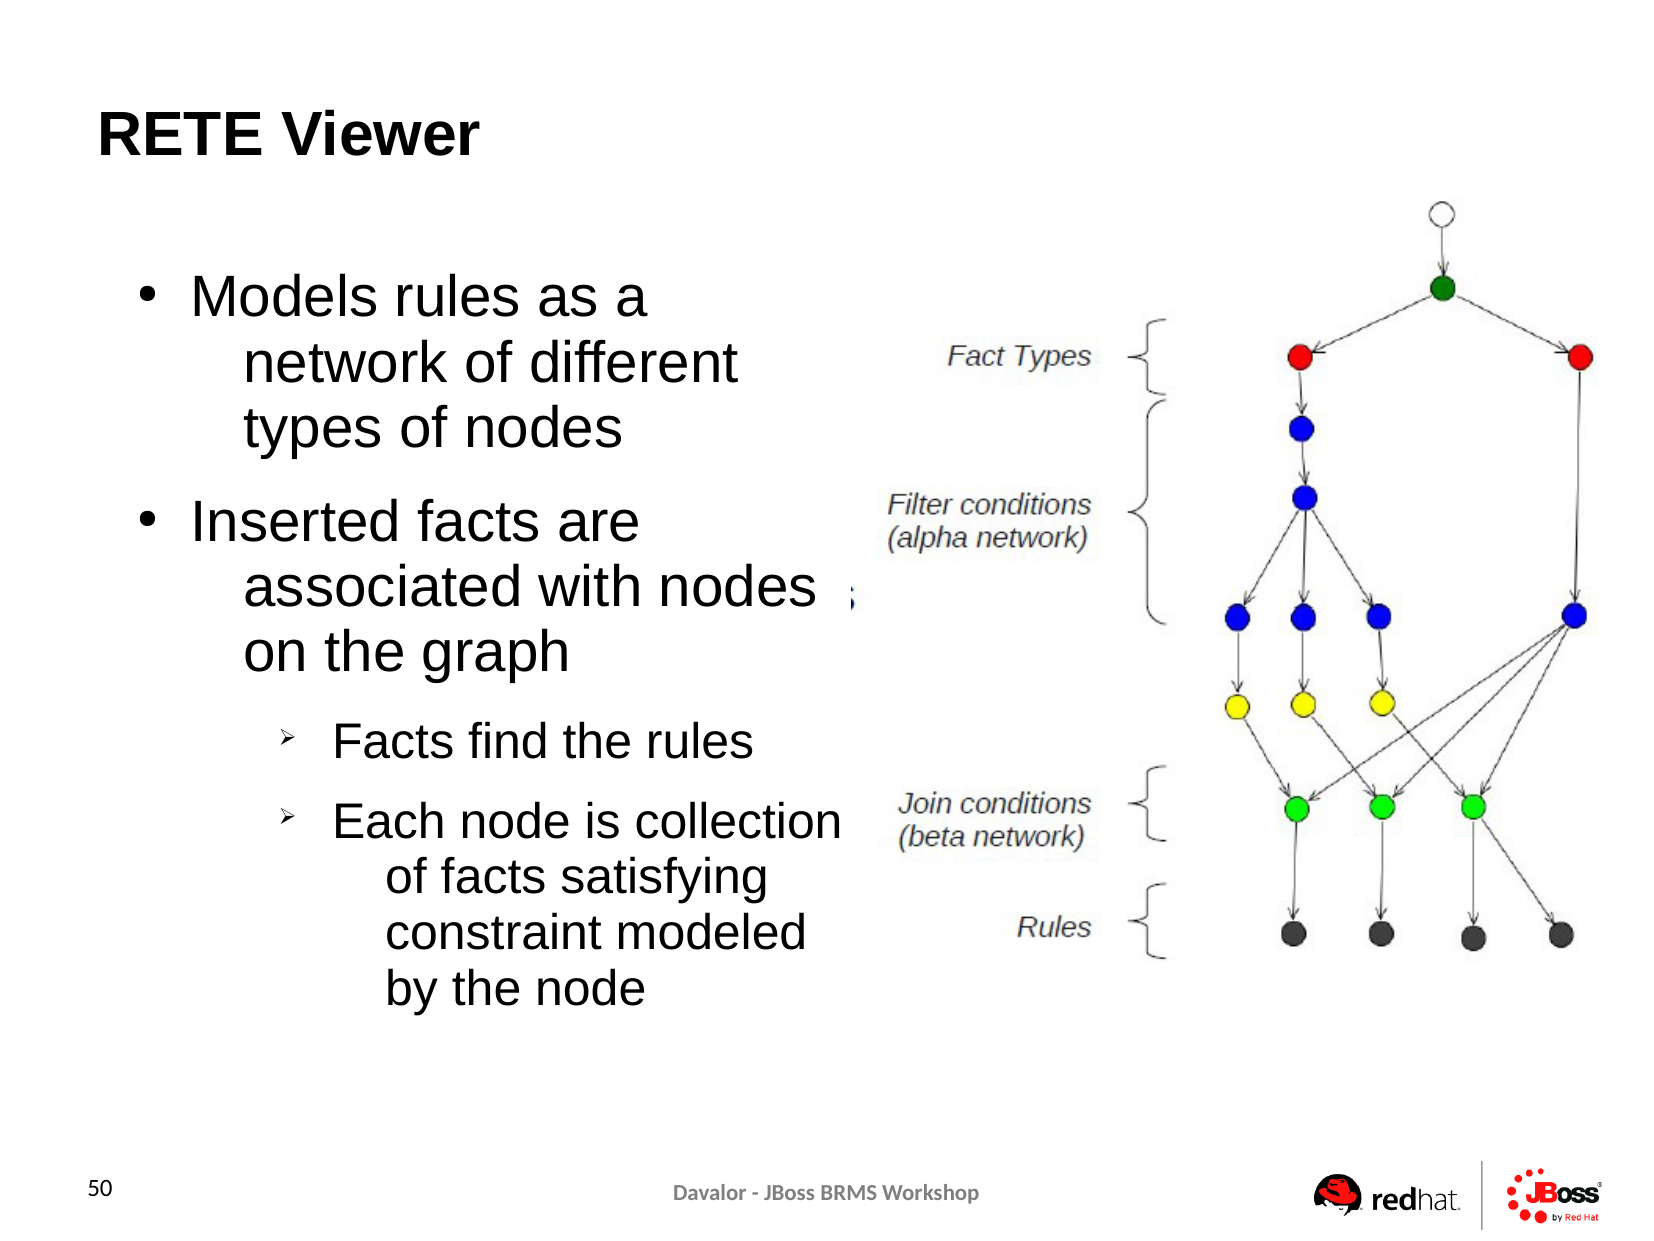

# RETE Viewer
Models rules as a network of different types of nodes
Inserted facts are associated with nodes on the graph
Facts find the rules
Each node is collection of facts satisfying constraint modeled by the node